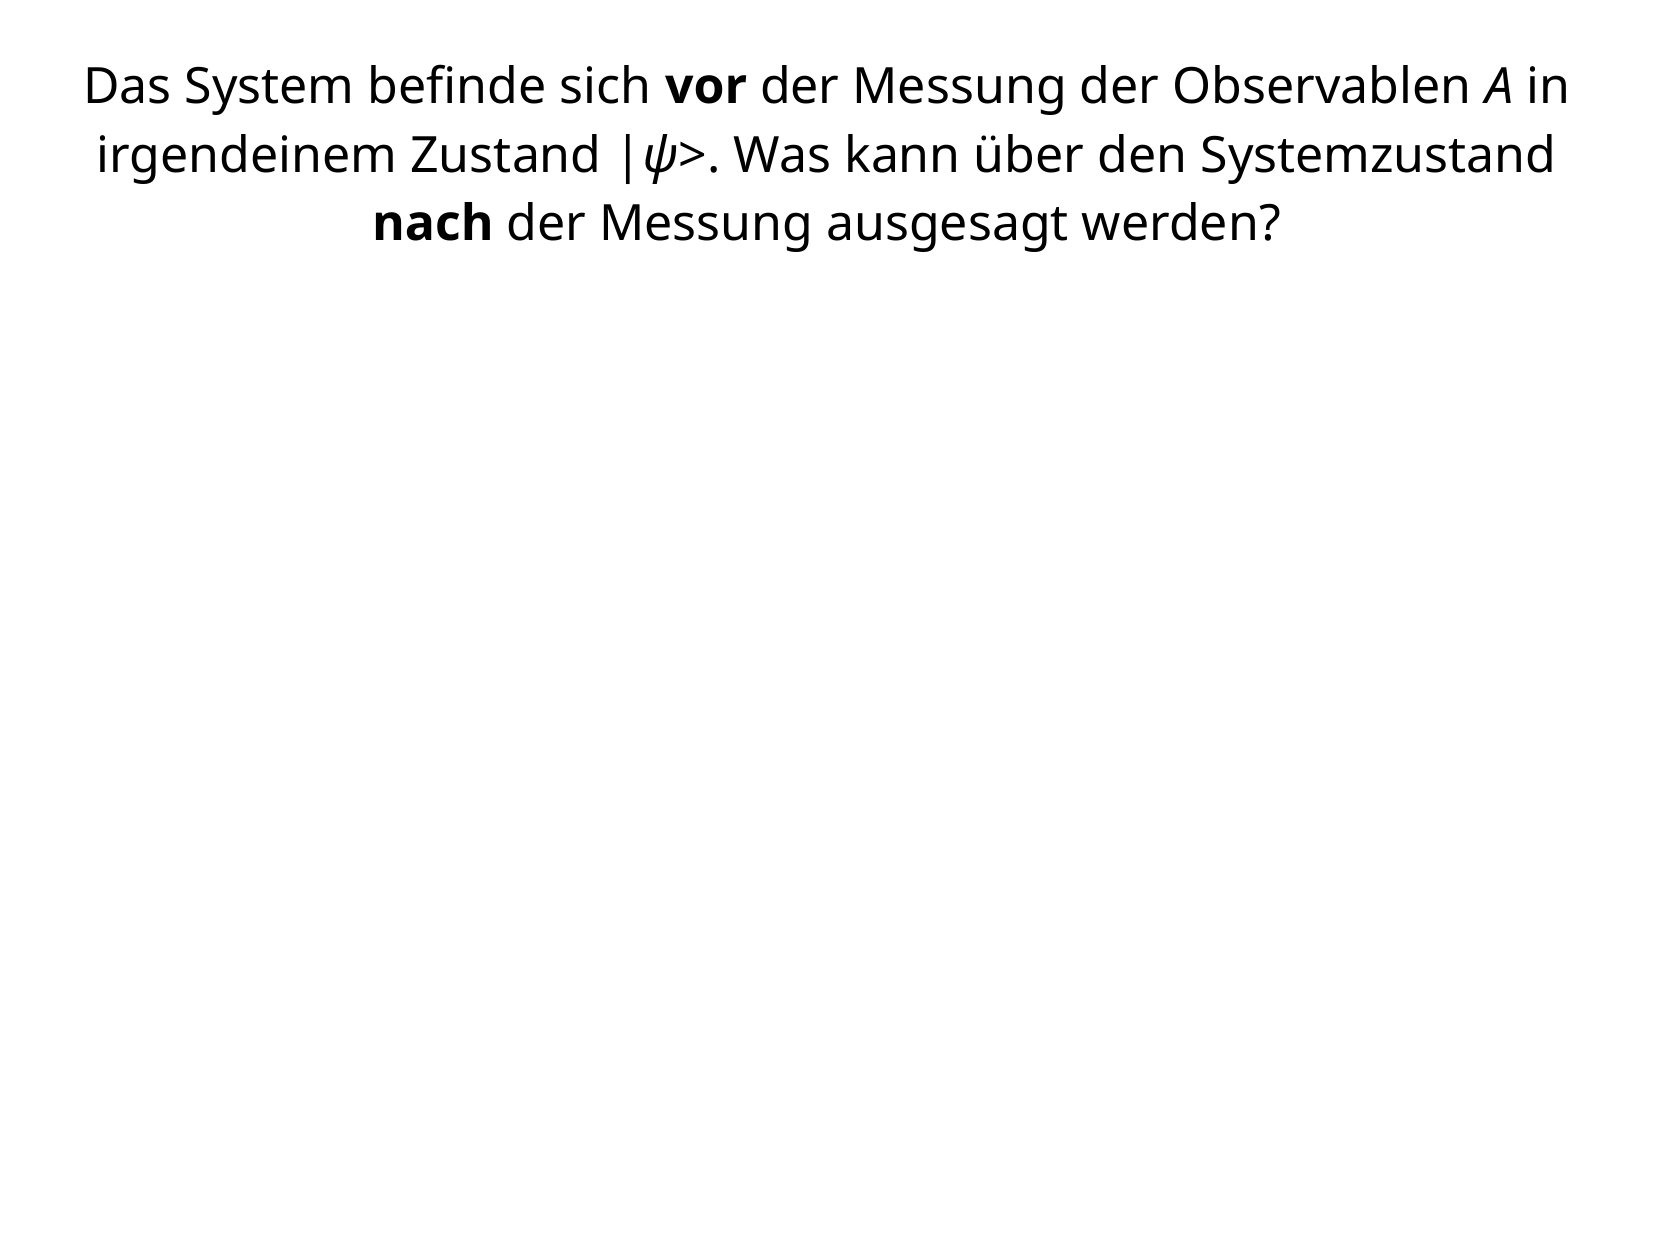

# Das System befinde sich vor der Messung der Observablen A in irgendeinem Zustand |ψ>. Was kann über den Systemzustand nach der Messung ausgesagt werden?